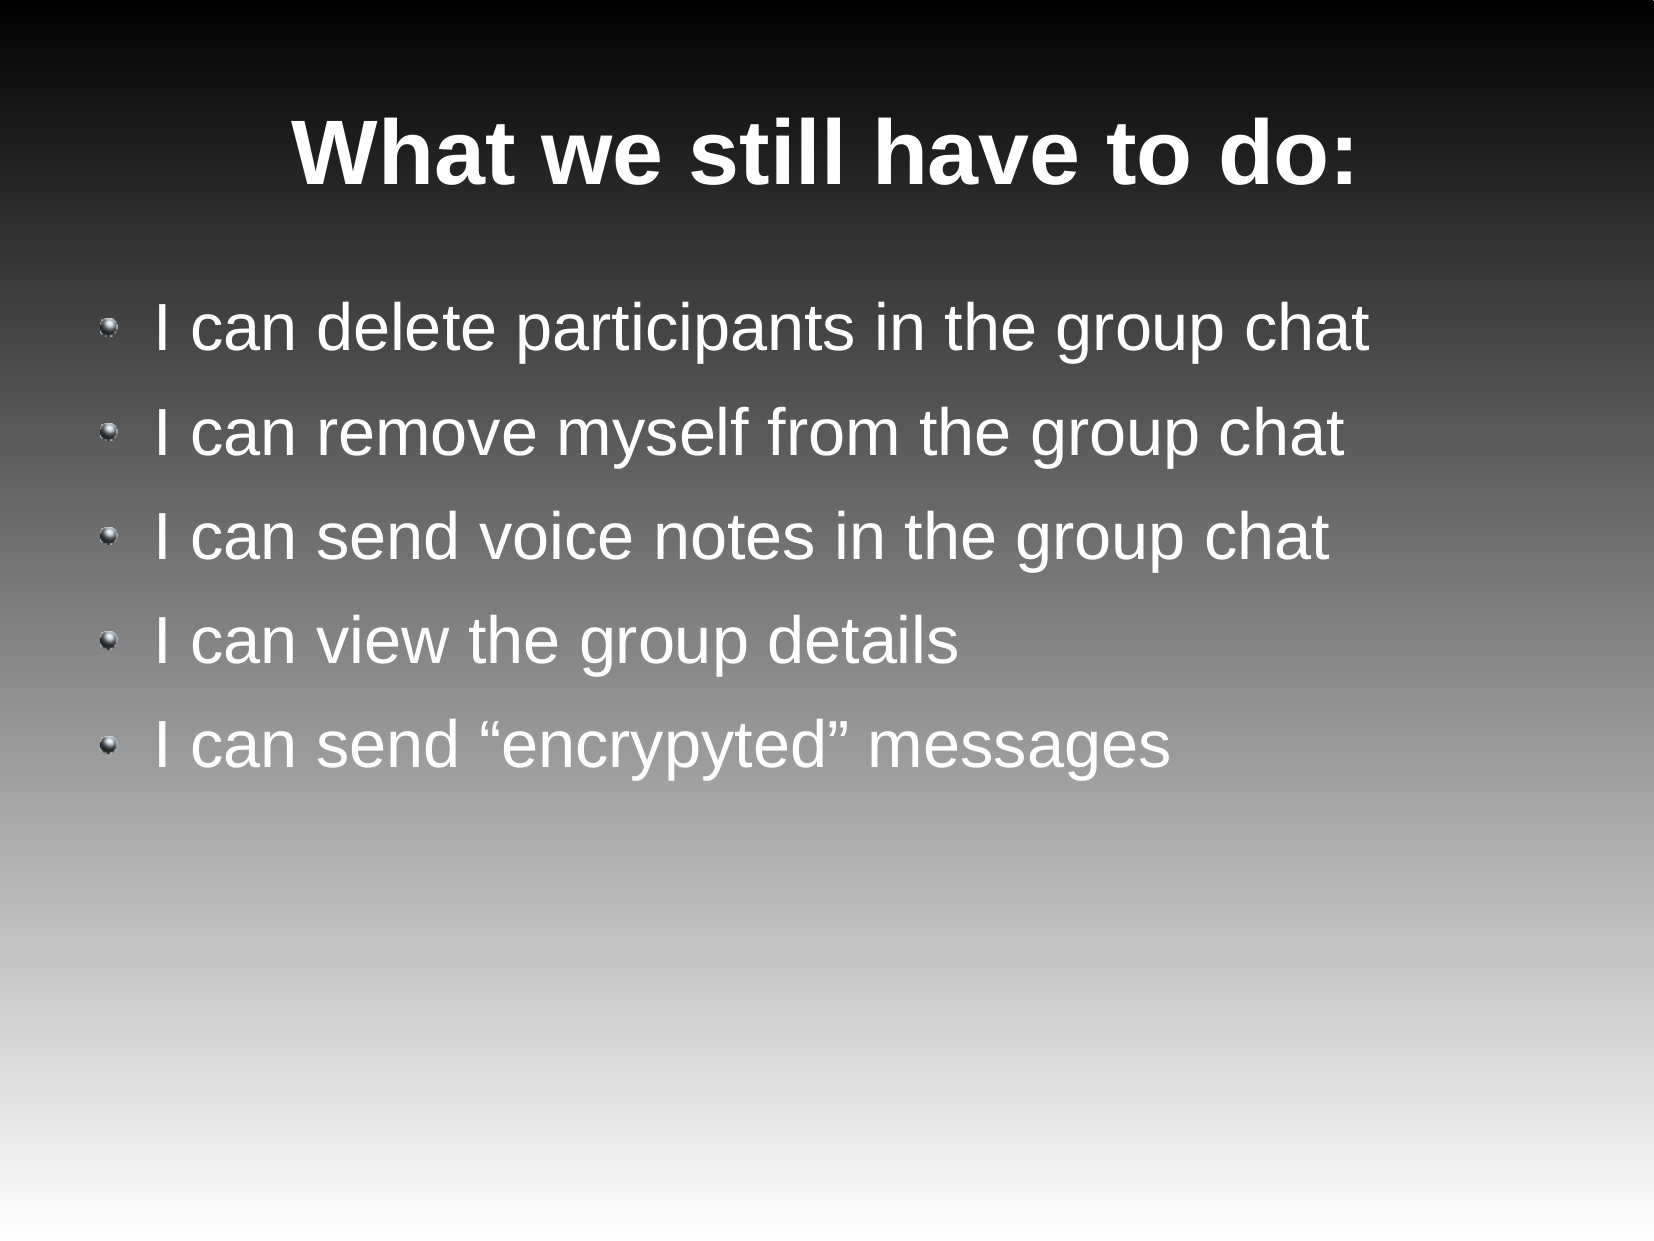

# What we still have to do:
I can delete participants in the group chat
I can remove myself from the group chat
I can send voice notes in the group chat
I can view the group details
I can send “encrypyted” messages